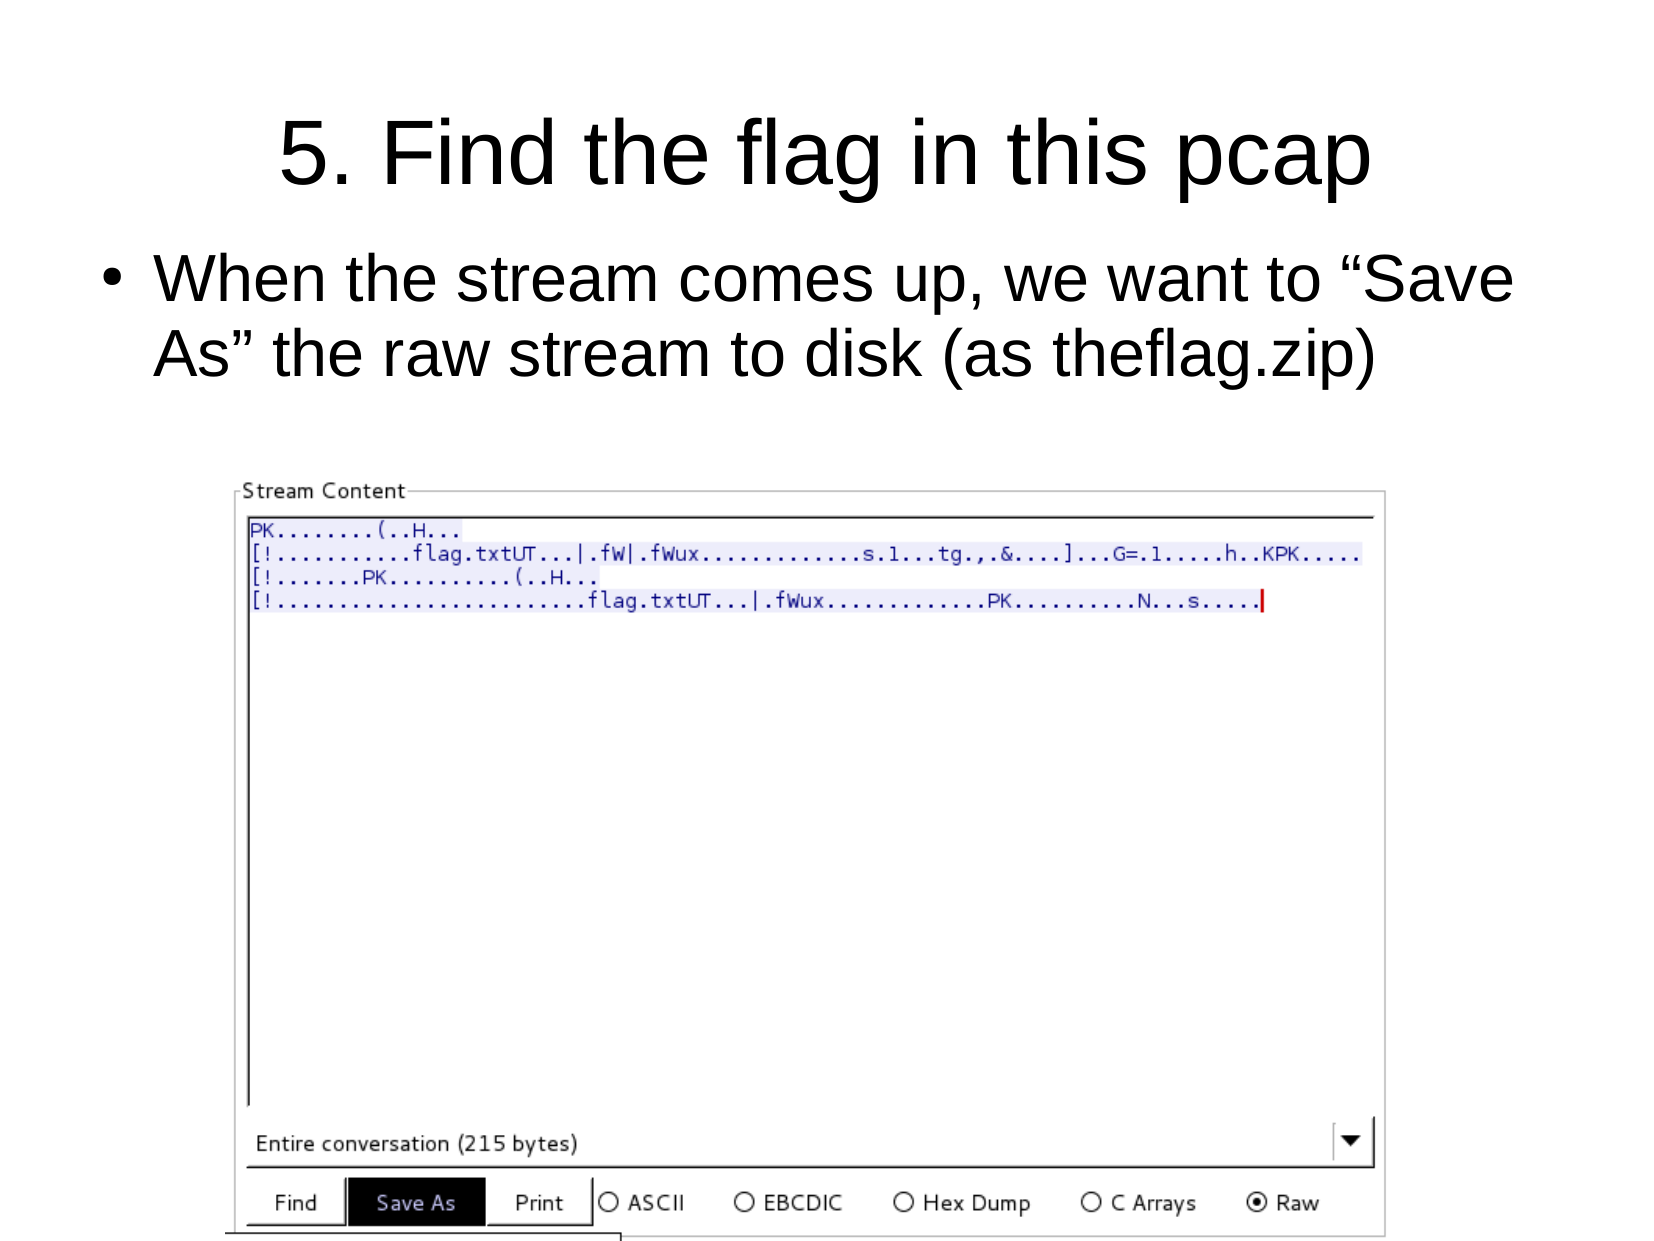

# 5. Find the flag in this pcap
When the stream comes up, we want to “Save As” the raw stream to disk (as theflag.zip)